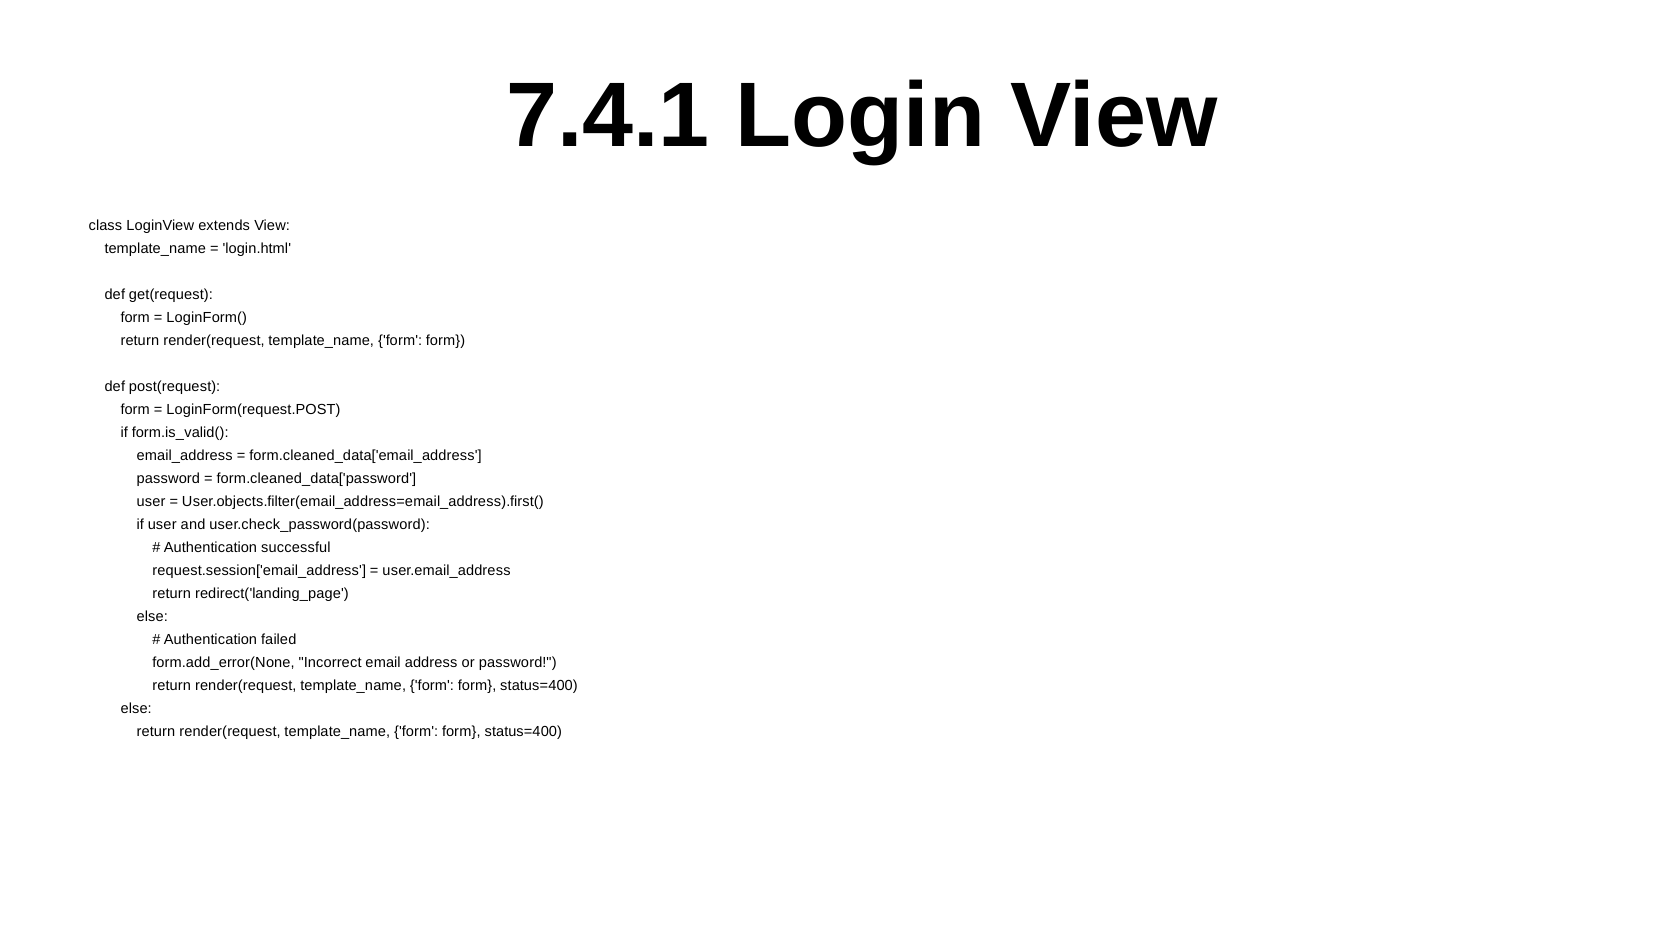

# 7.4.1 Login View
class LoginView extends View:
 template_name = 'login.html'
 def get(request):
 form = LoginForm()
 return render(request, template_name, {'form': form})
 def post(request):
 form = LoginForm(request.POST)
 if form.is_valid():
 email_address = form.cleaned_data['email_address']
 password = form.cleaned_data['password']
 user = User.objects.filter(email_address=email_address).first()
 if user and user.check_password(password):
 # Authentication successful
 request.session['email_address'] = user.email_address
 return redirect('landing_page')
 else:
 # Authentication failed
 form.add_error(None, "Incorrect email address or password!")
 return render(request, template_name, {'form': form}, status=400)
 else:
 return render(request, template_name, {'form': form}, status=400)